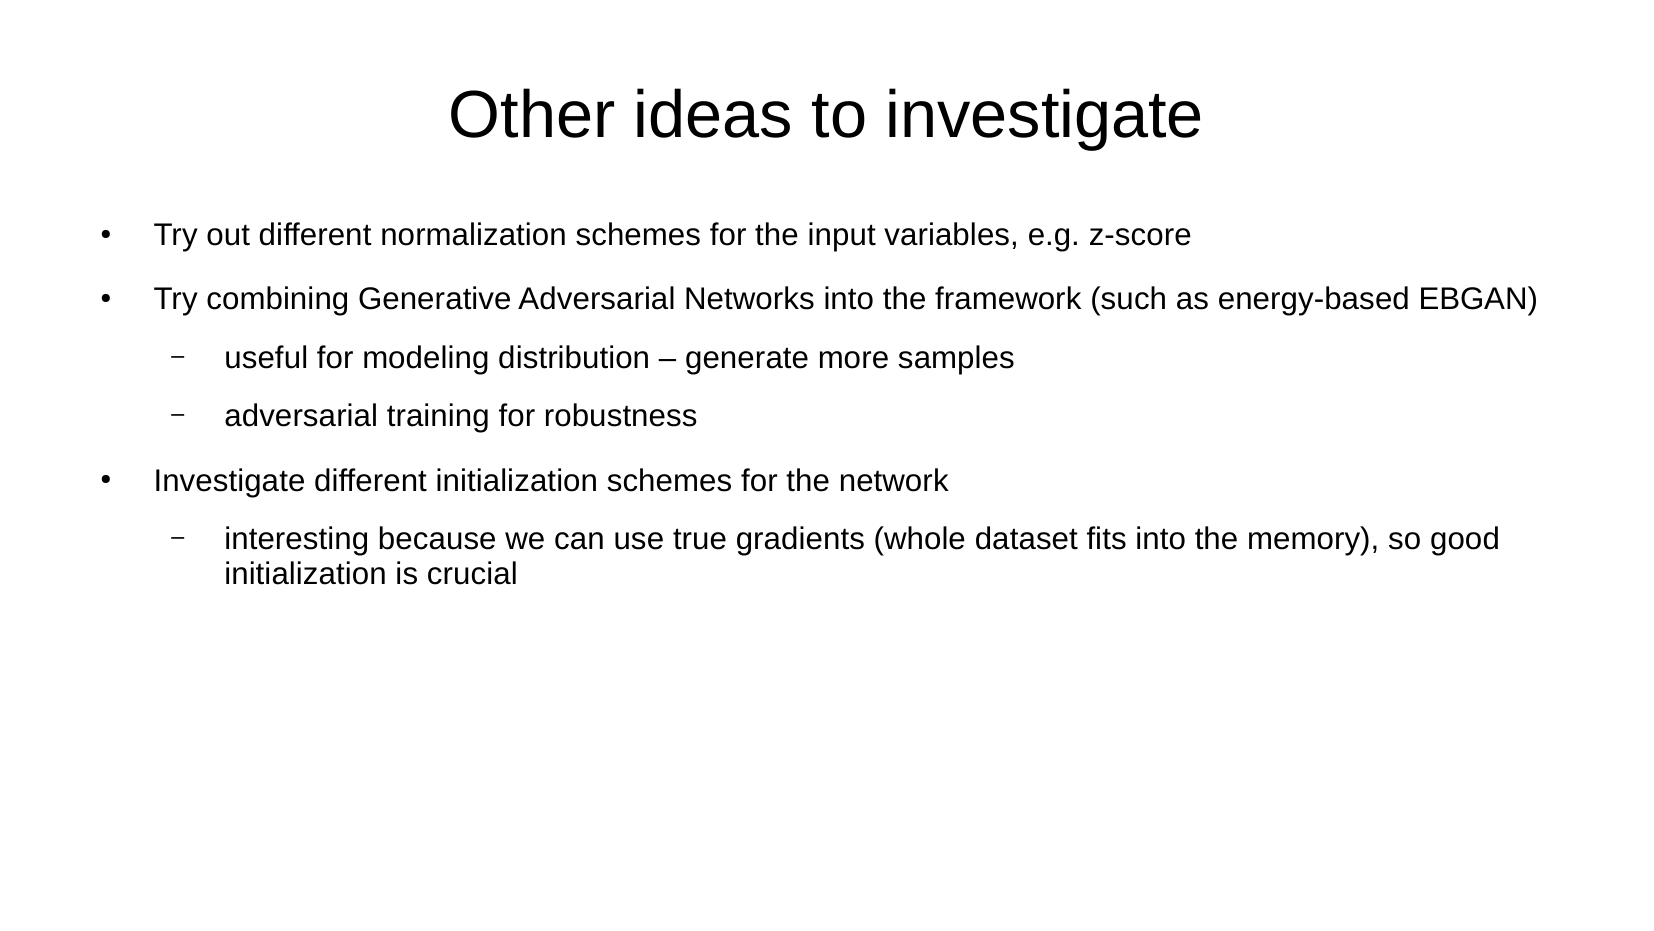

# Other ideas to investigate
Try out different normalization schemes for the input variables, e.g. z-score
Try combining Generative Adversarial Networks into the framework (such as energy-based EBGAN)
useful for modeling distribution – generate more samples
adversarial training for robustness
Investigate different initialization schemes for the network
interesting because we can use true gradients (whole dataset fits into the memory), so good initialization is crucial